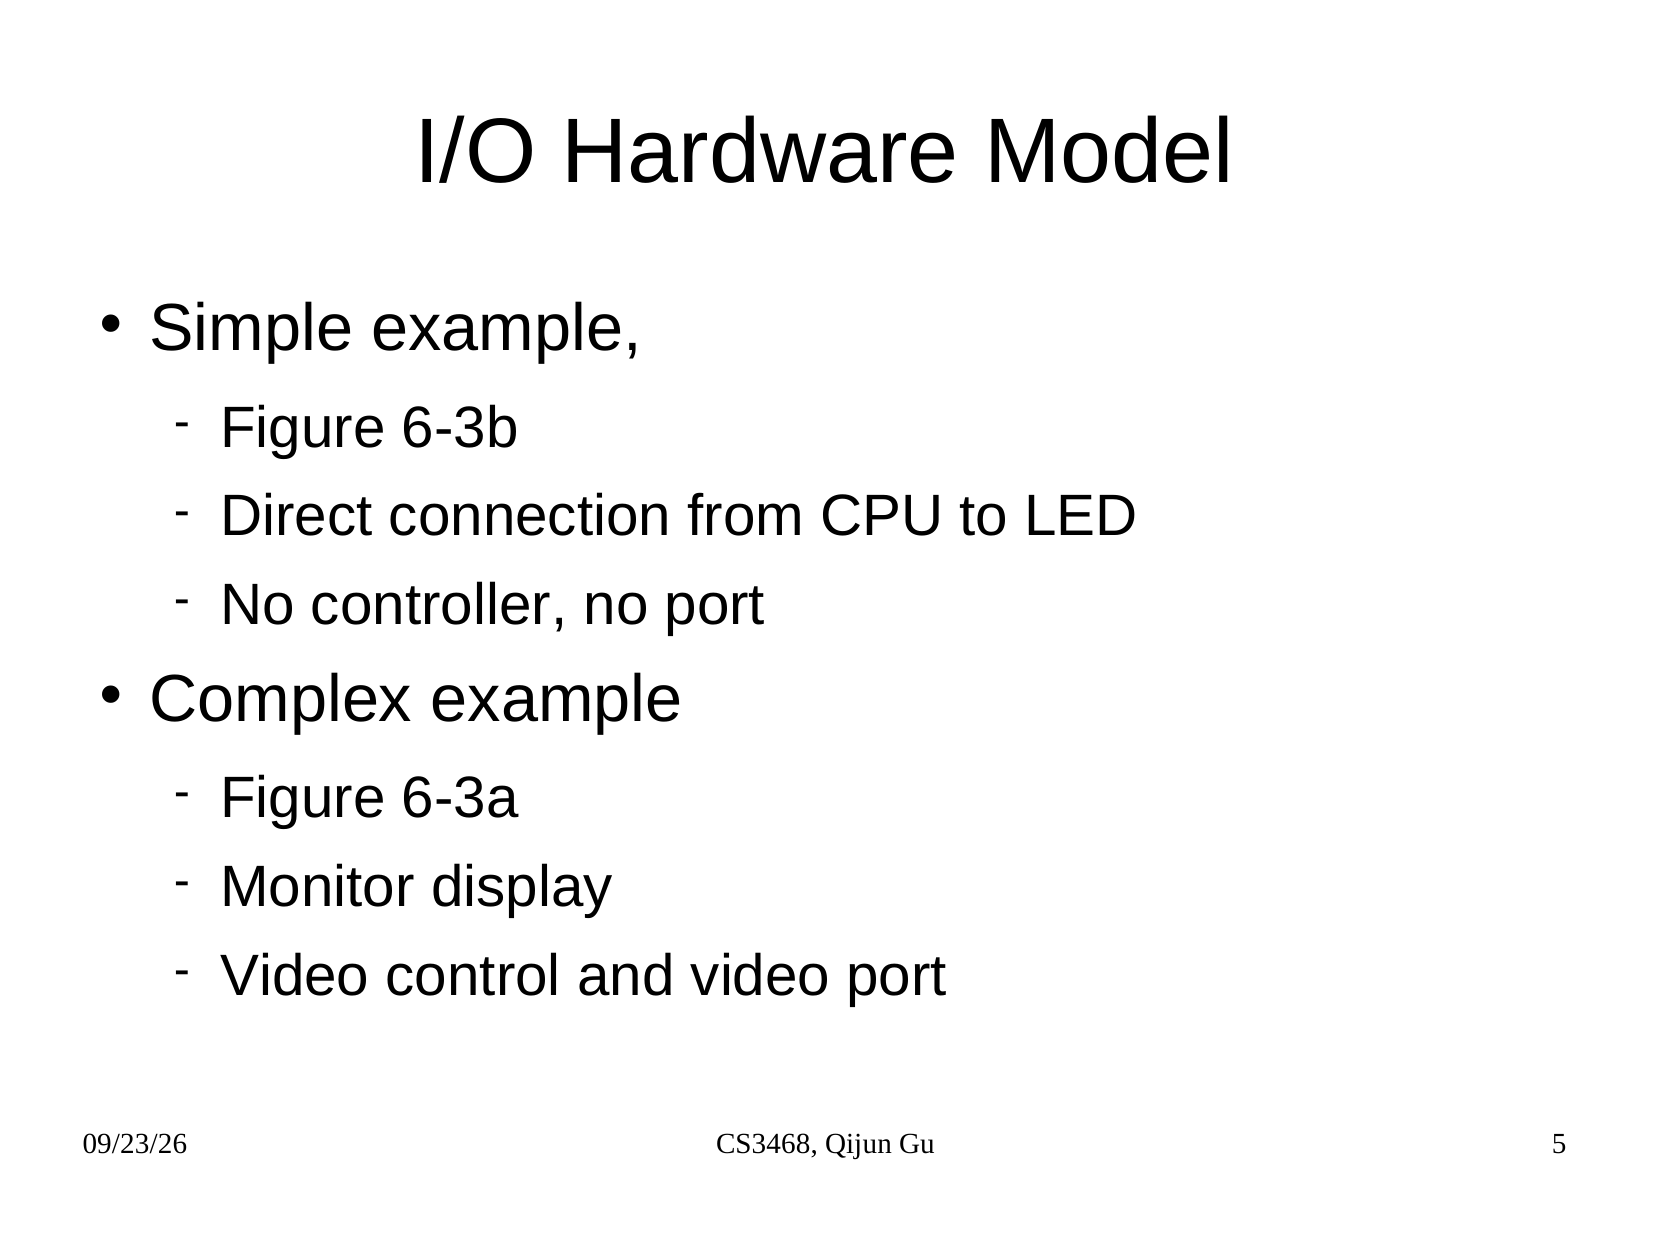

# I/O Hardware Model
Simple example,
Figure 6-3b
Direct connection from CPU to LED
No controller, no port
Complex example
Figure 6-3a
Monitor display
Video control and video port
CS3468, Qijun Gu
5